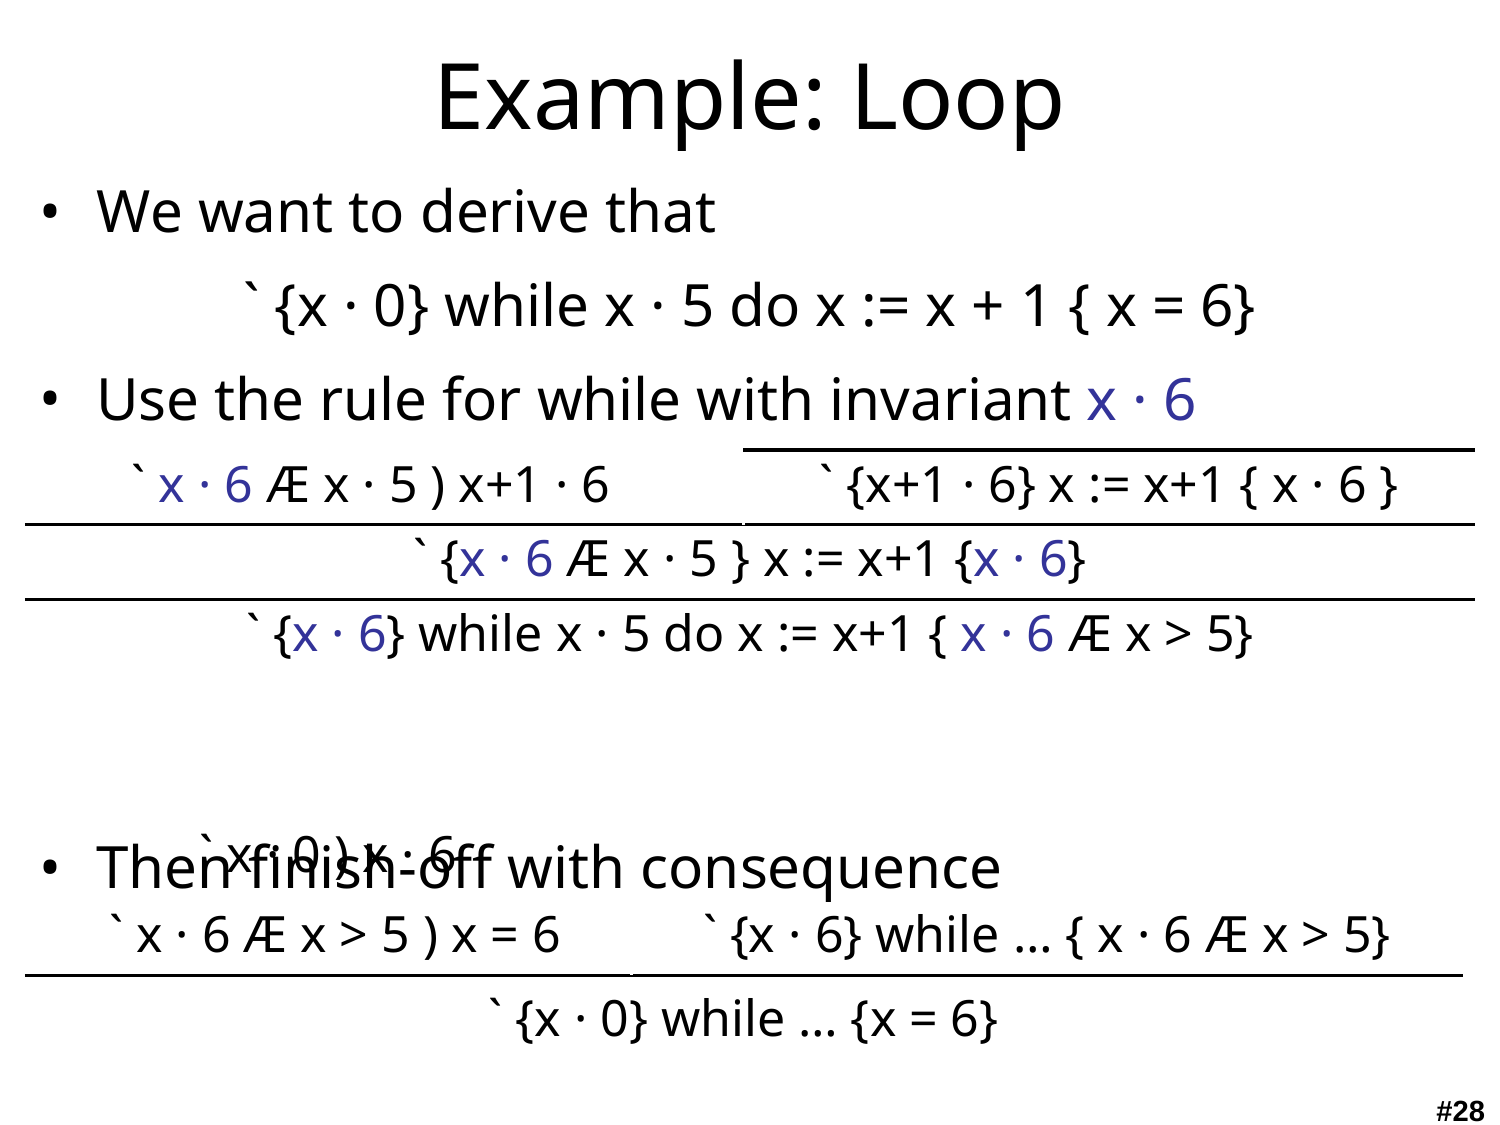

# Example: Loop
We want to derive that
` {x · 0} while x · 5 do x := x + 1 { x = 6}
Use the rule for while with invariant x · 6
Then finish-off with consequence
` x · 6 Æ x · 5 ) x+1 · 6
` {x+1 · 6} x := x+1 { x · 6 }
` {x · 6 Æ x · 5 } x := x+1 {x · 6}
` {x · 6} while x · 5 do x := x+1 { x · 6 Æ x > 5}
` x · 0 ) x · 6
 ` x · 6 Æ x > 5 ) x = 6
` {x · 6} while … { x · 6 Æ x > 5}
` {x · 0} while … {x = 6}
28